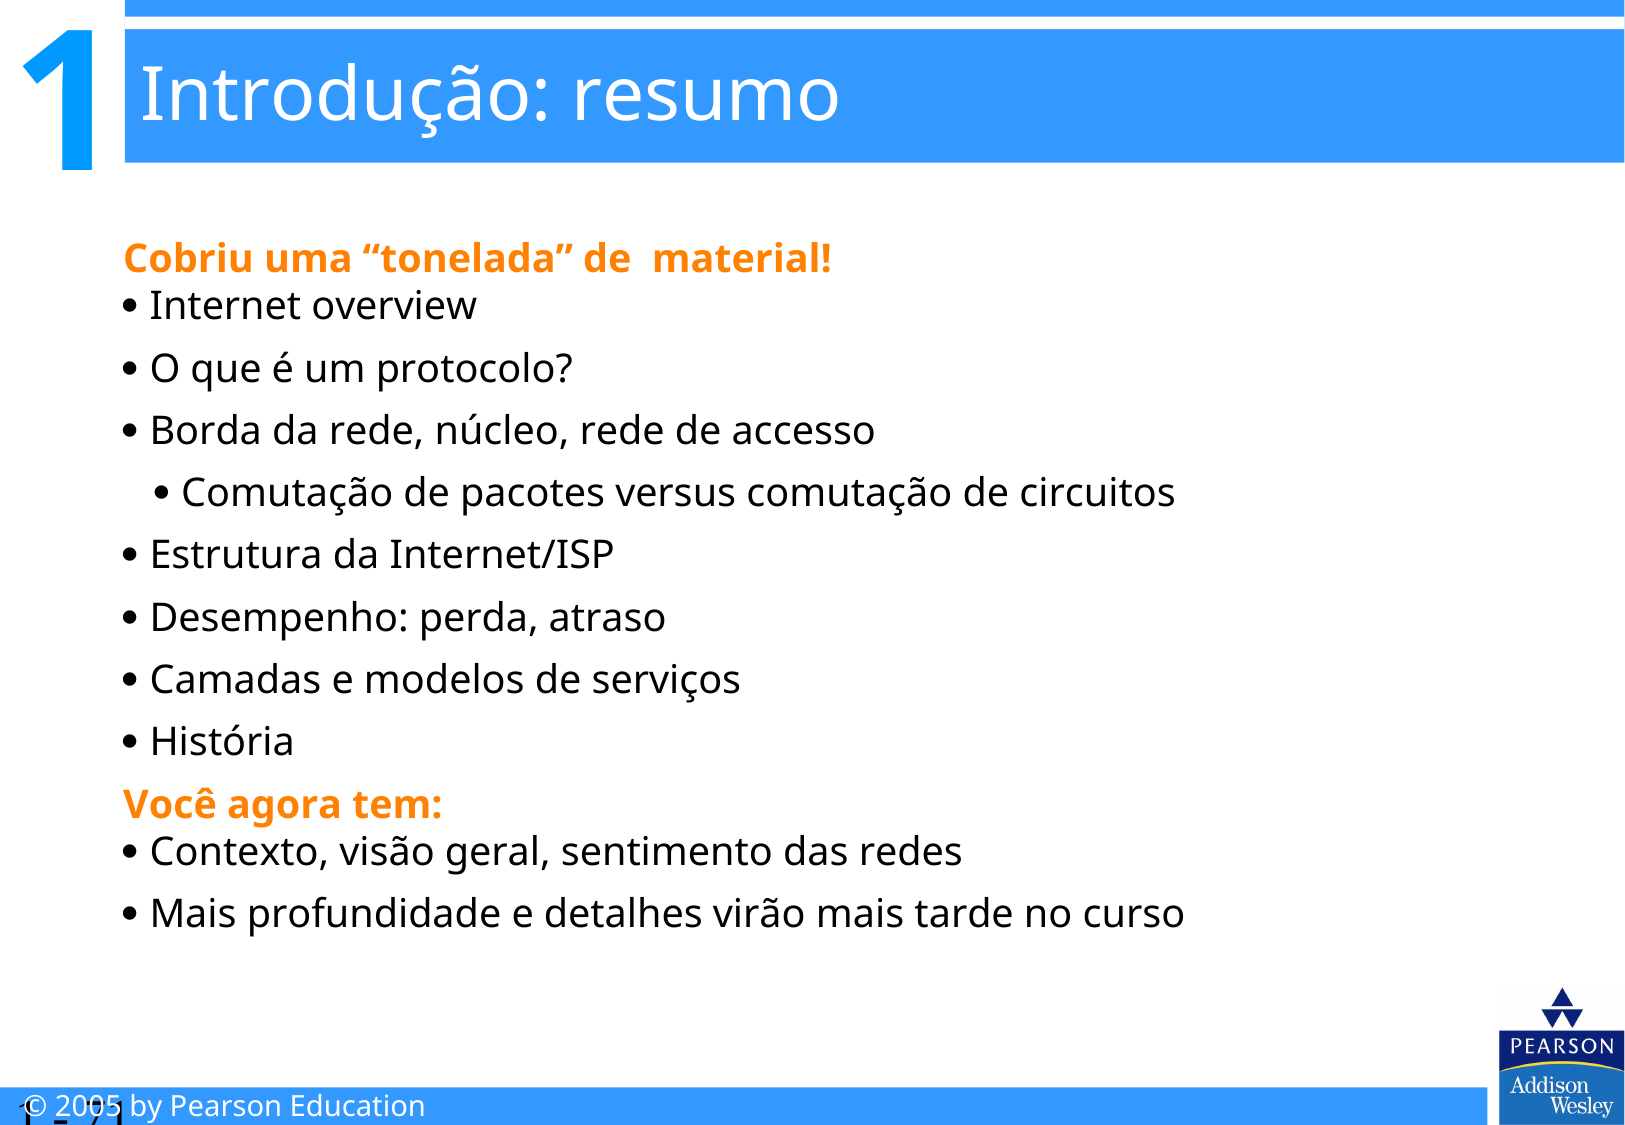

Introdução: resumo
# Cobriu uma “tonelada” de material!
 Internet overview
 O que é um protocolo?
 Borda da rede, núcleo, rede de accesso
 Comutação de pacotes versus comutação de circuitos
 Estrutura da Internet/ISP
 Desempenho: perda, atraso
 Camadas e modelos de serviços
 História
Você agora tem:
 Contexto, visão geral, sentimento das redes
 Mais profundidade e detalhes virão mais tarde no curso
71